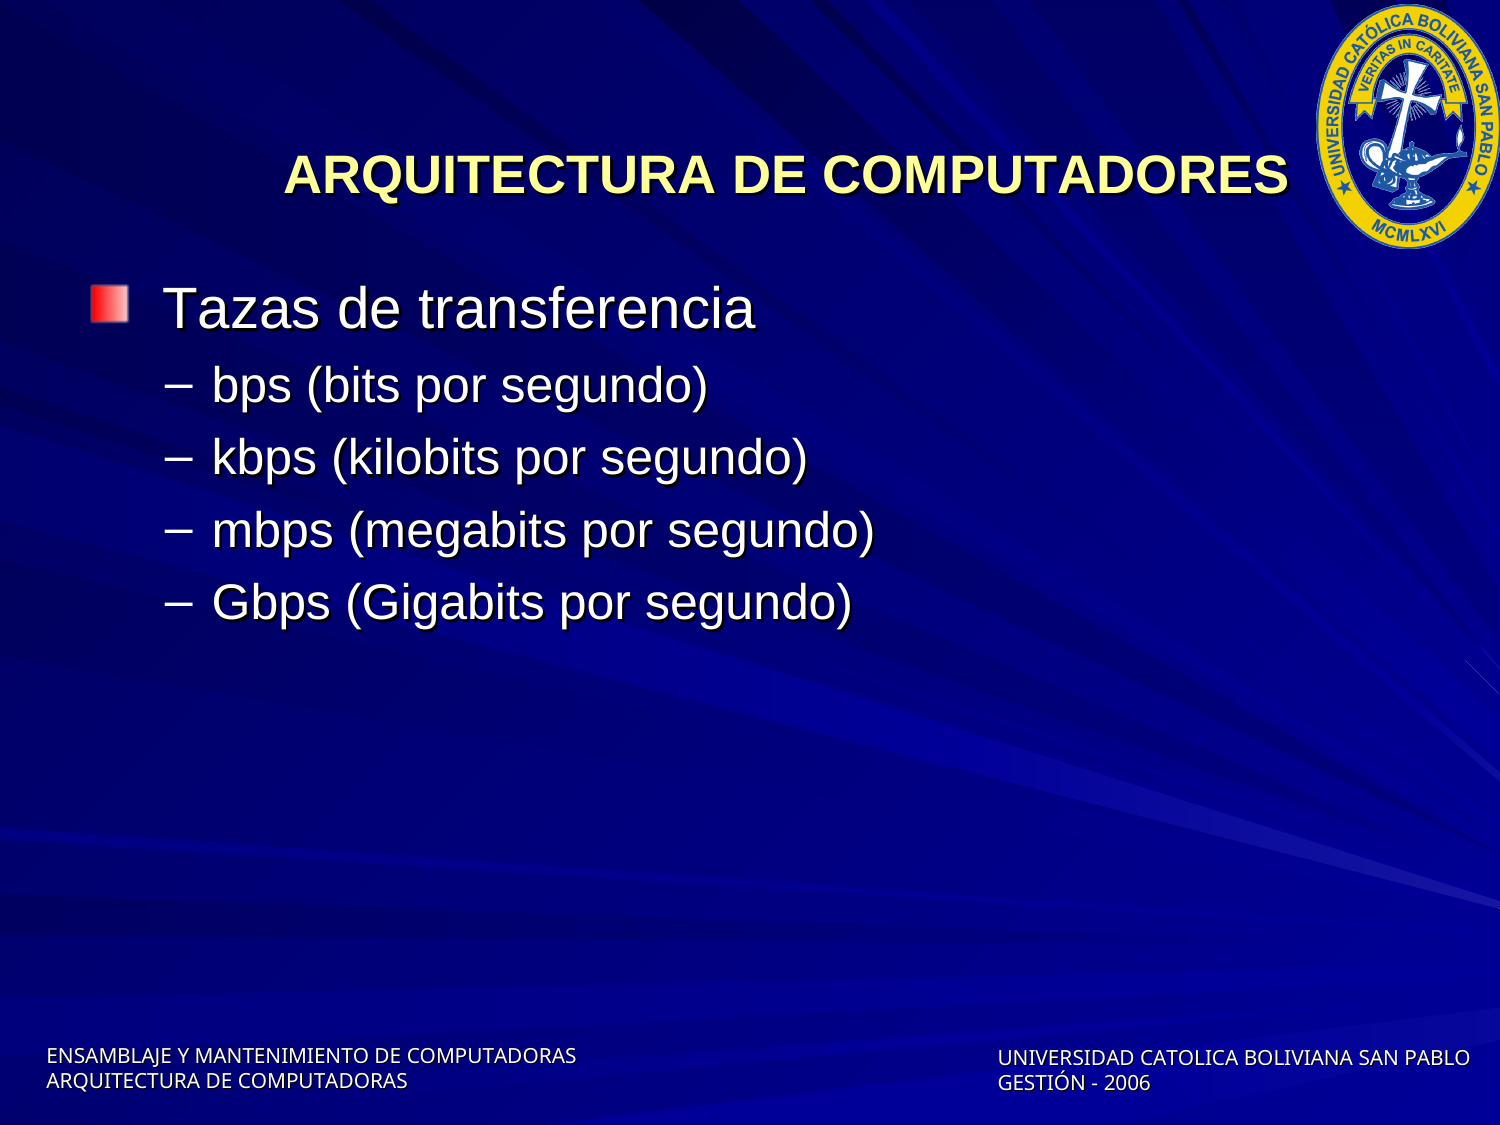

ARQUITECTURA DE COMPUTADORES
# Tazas de transferencia
bps (bits por segundo)
kbps (kilobits por segundo)
mbps (megabits por segundo)
Gbps (Gigabits por segundo)